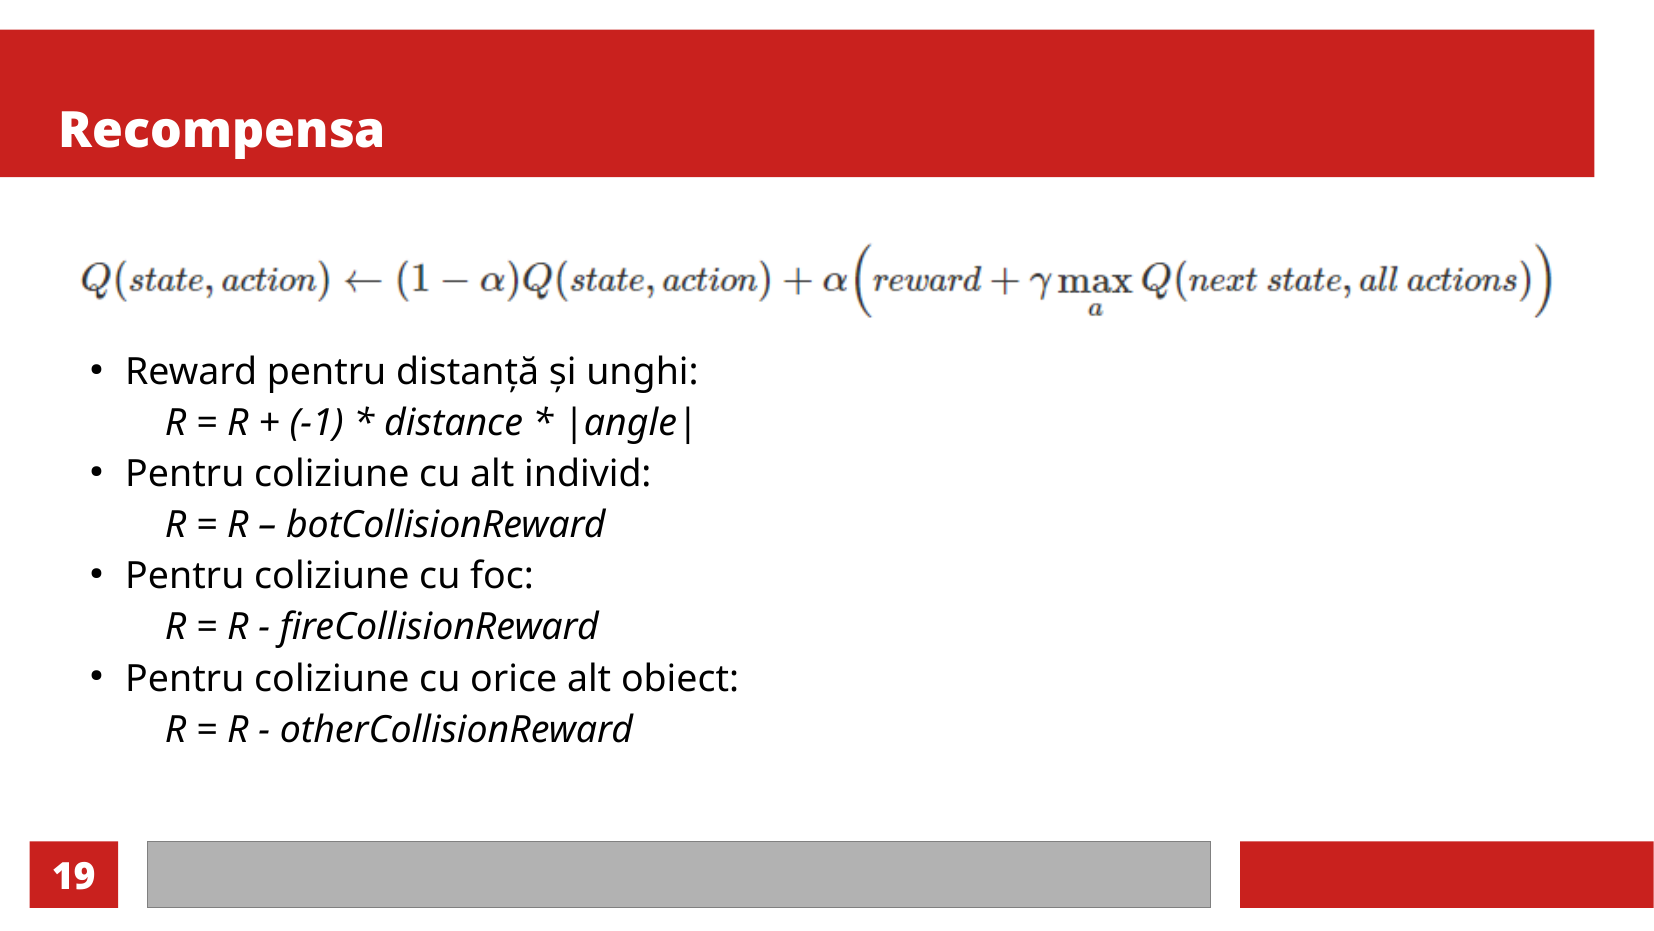

# Recompensa
Reward pentru distanță și unghi:
	R = R + (-1) * distance * |angle|
Pentru coliziune cu alt individ:
	R = R – botCollisionReward
Pentru coliziune cu foc:
	R = R - fireCollisionReward
Pentru coliziune cu orice alt obiect:
	R = R - otherCollisionReward
19